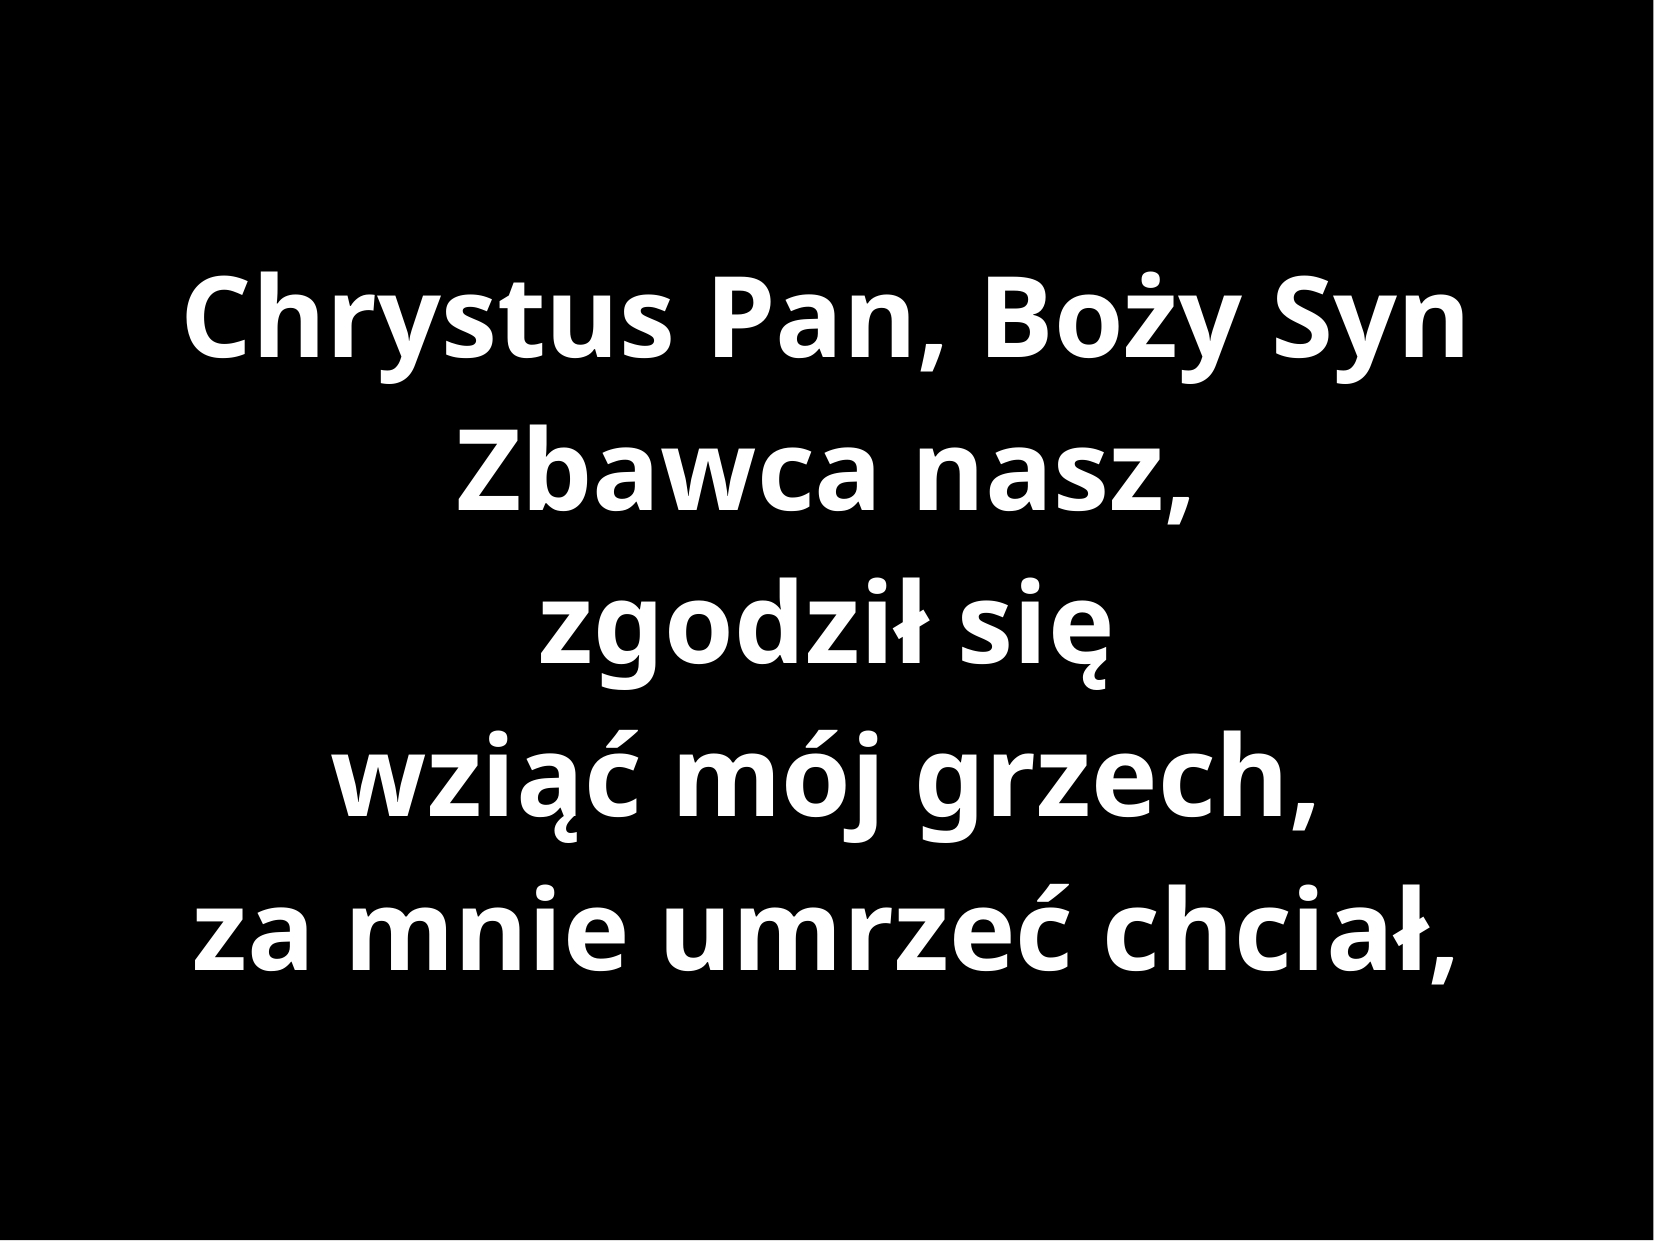

# Chrystus Pan, Boży Syn Zbawca nasz, zgodził się wziąć mój grzech, za mnie umrzeć chciał,